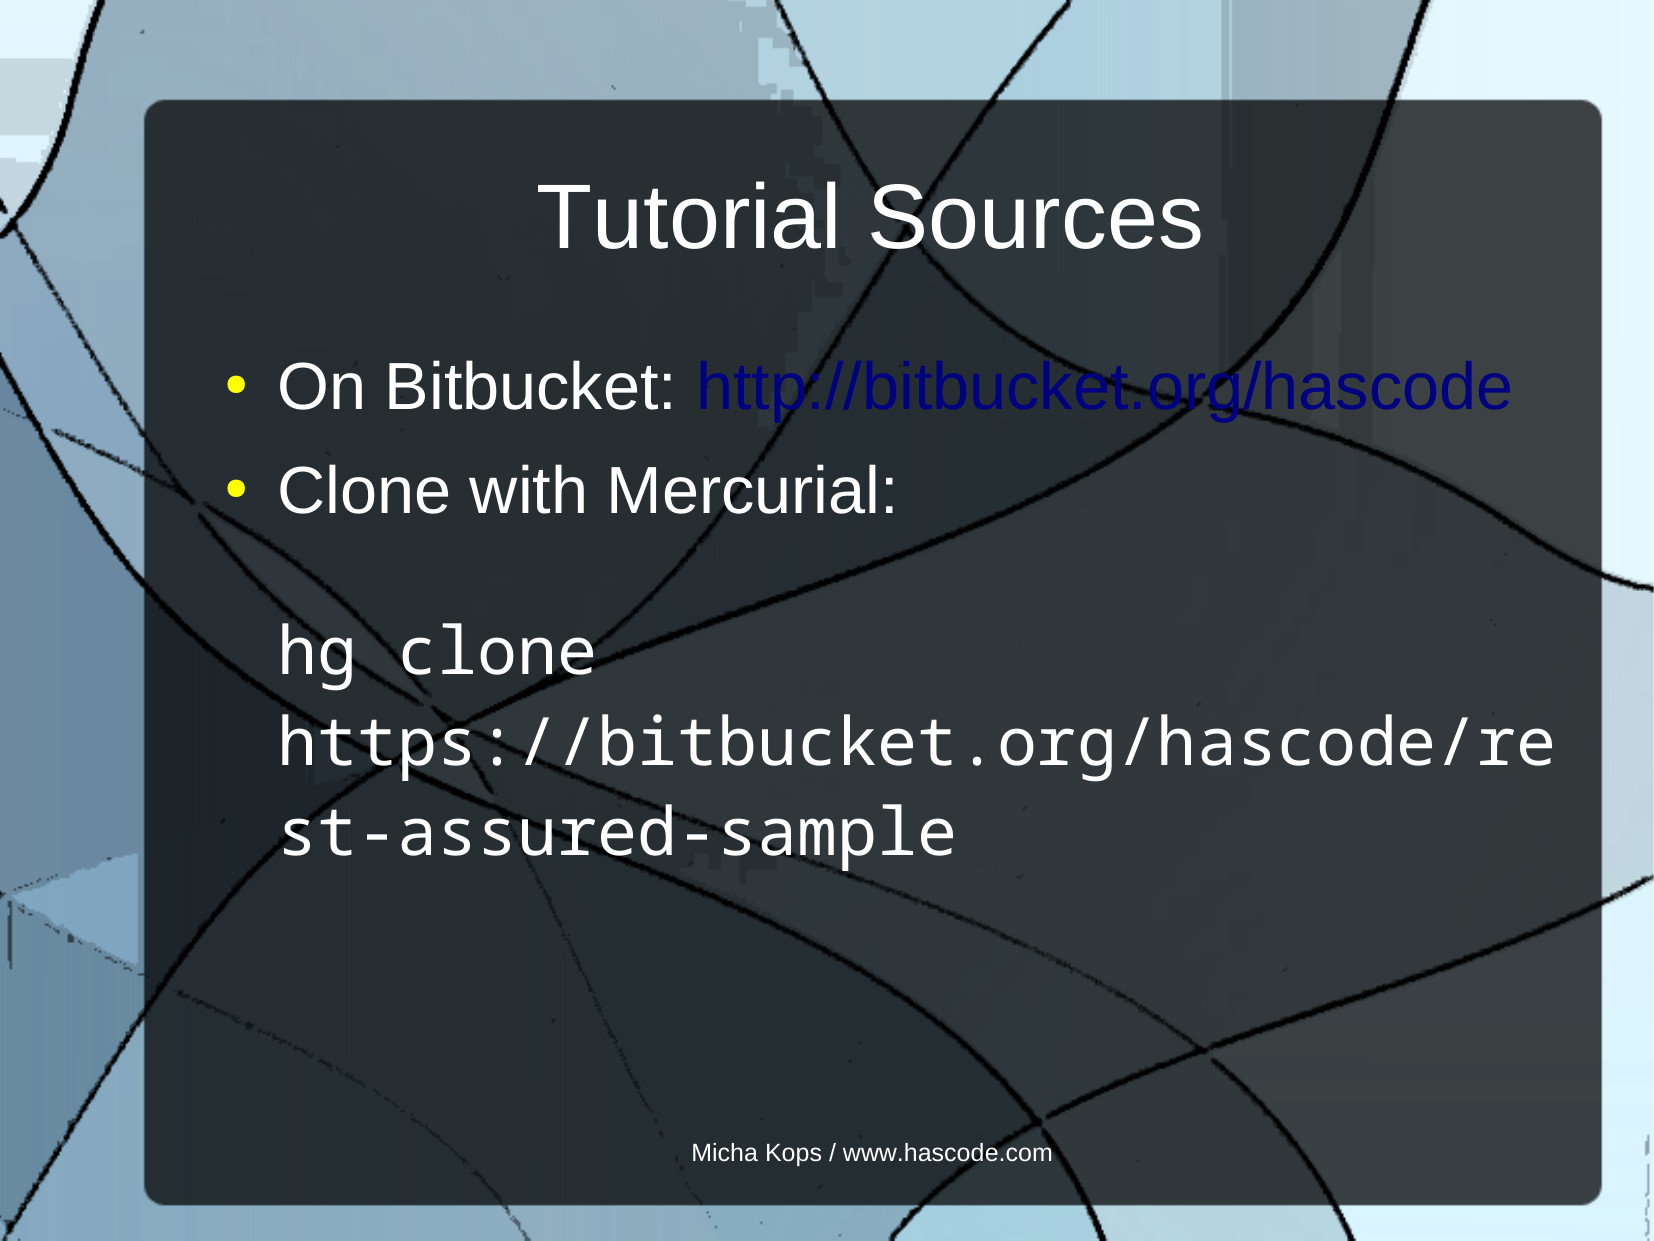

# Tutorial Sources
On Bitbucket: http://bitbucket.org/hascode
Clone with Mercurial:
hg clone https://bitbucket.org/hascode/rest-assured-sample